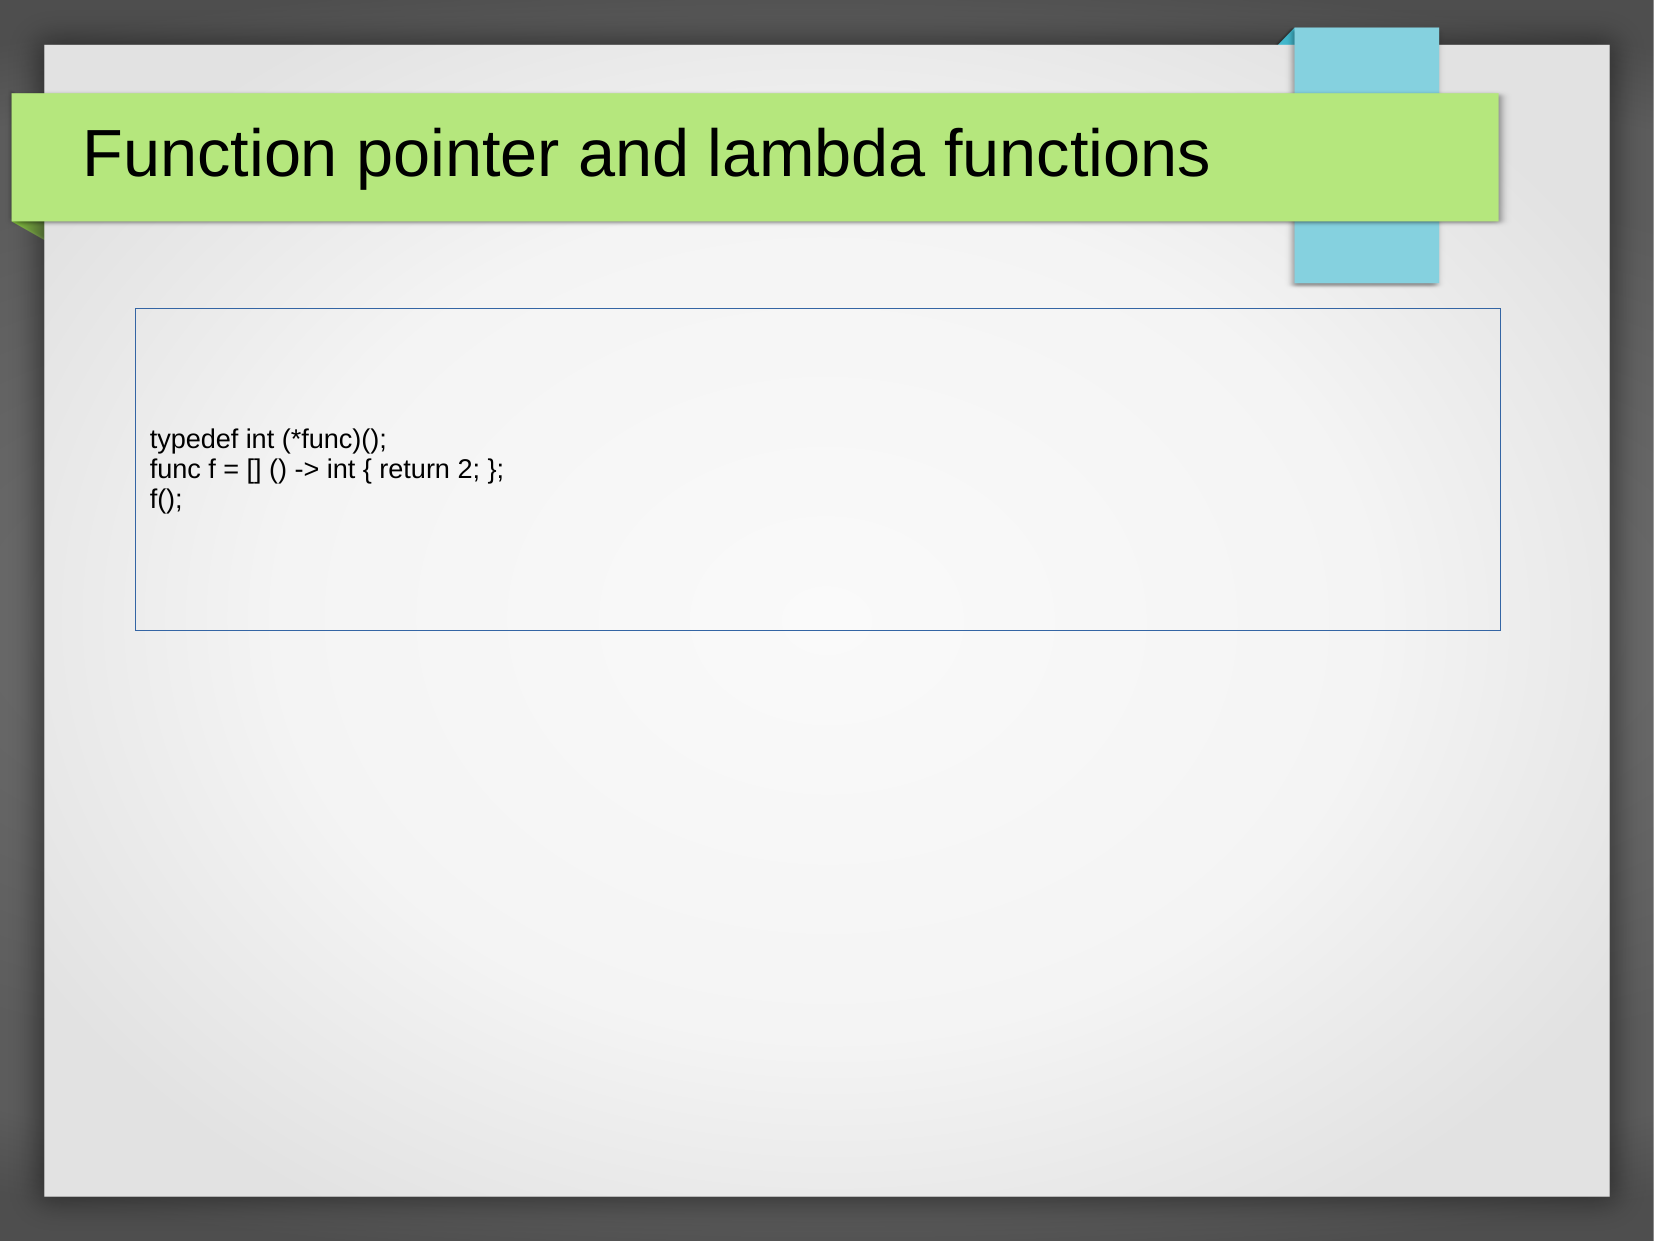

# Function pointer and lambda functions
typedef int (*func)();
func f = [] () -> int { return 2; };
f();